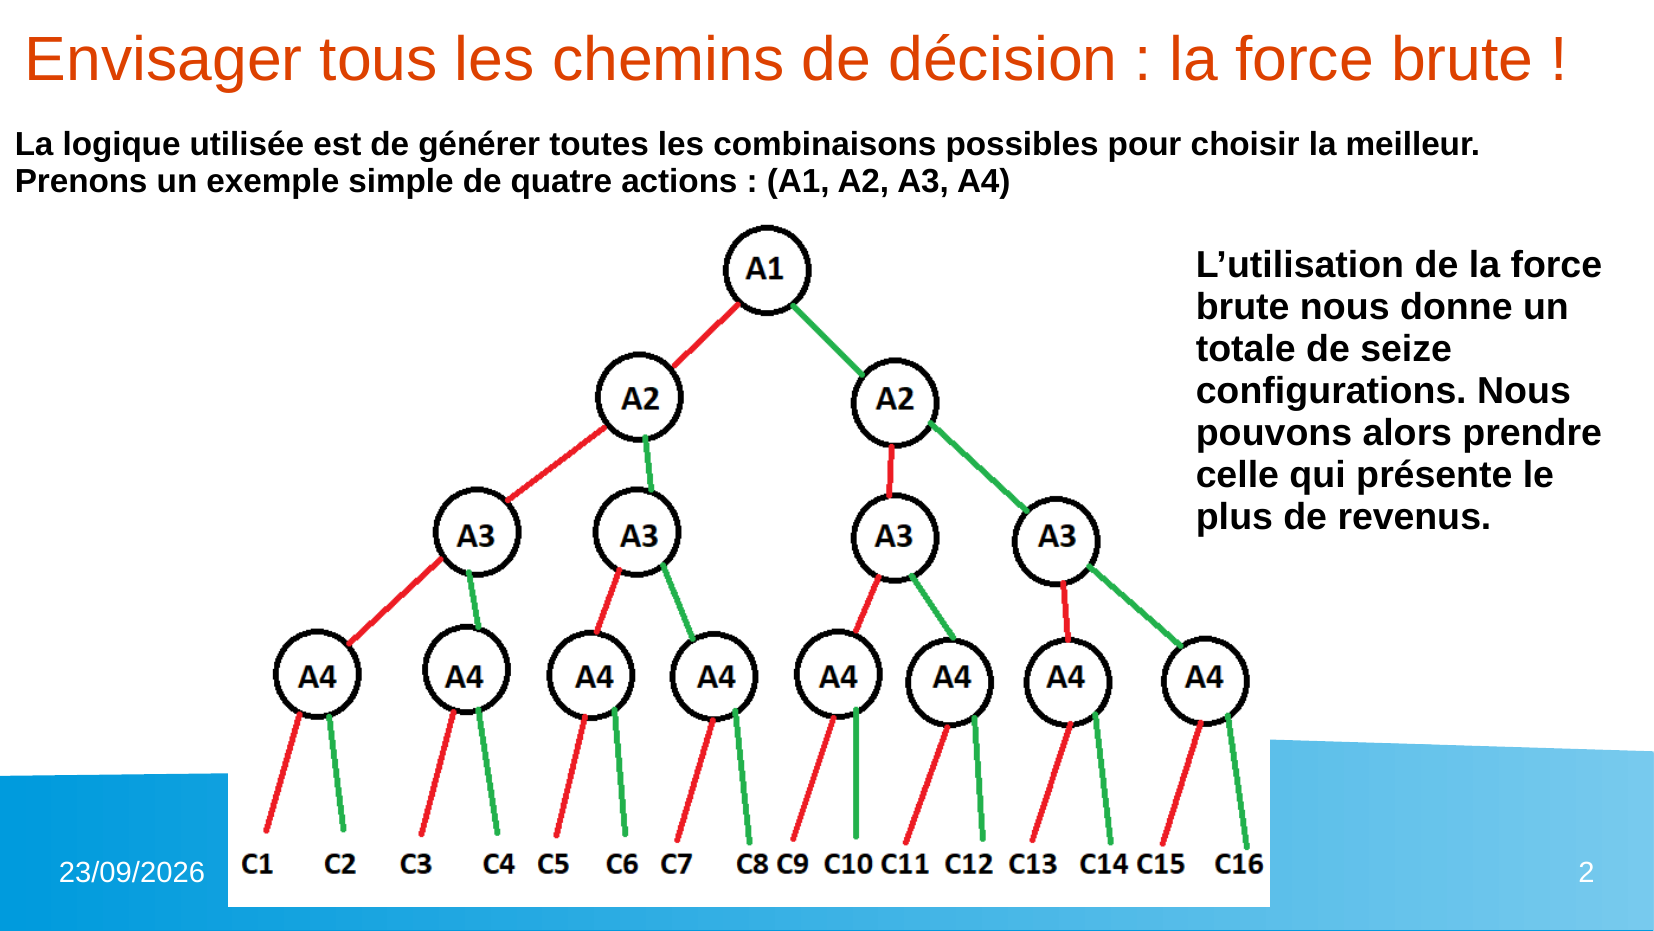

# Envisager tous les chemins de décision : la force brute !
La logique utilisée est de générer toutes les combinaisons possibles pour choisir la meilleur.
Prenons un exemple simple de quatre actions : (A1, A2, A3, A4)
L’utilisation de la force brute nous donne un totale de seize configurations. Nous pouvons alors prendre celle qui présente le plus de revenus.